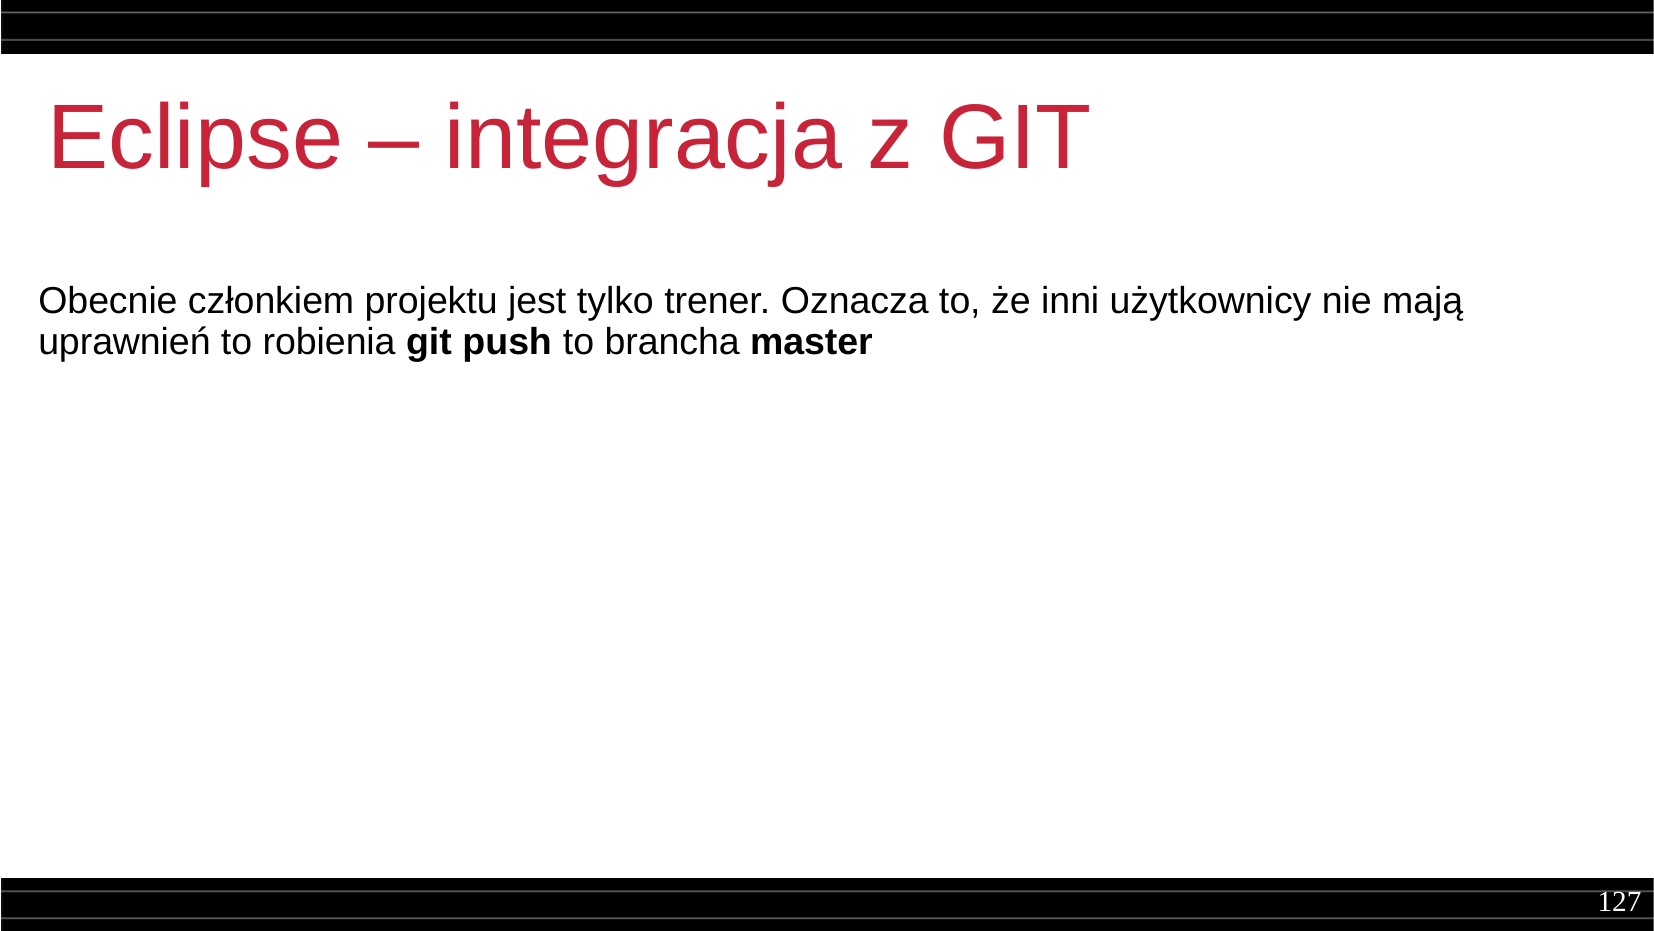

# Eclipse – integracja z GIT
Obecnie członkiem projektu jest tylko trener. Oznacza to, że inni użytkownicy nie mają uprawnień to robienia git push to brancha master